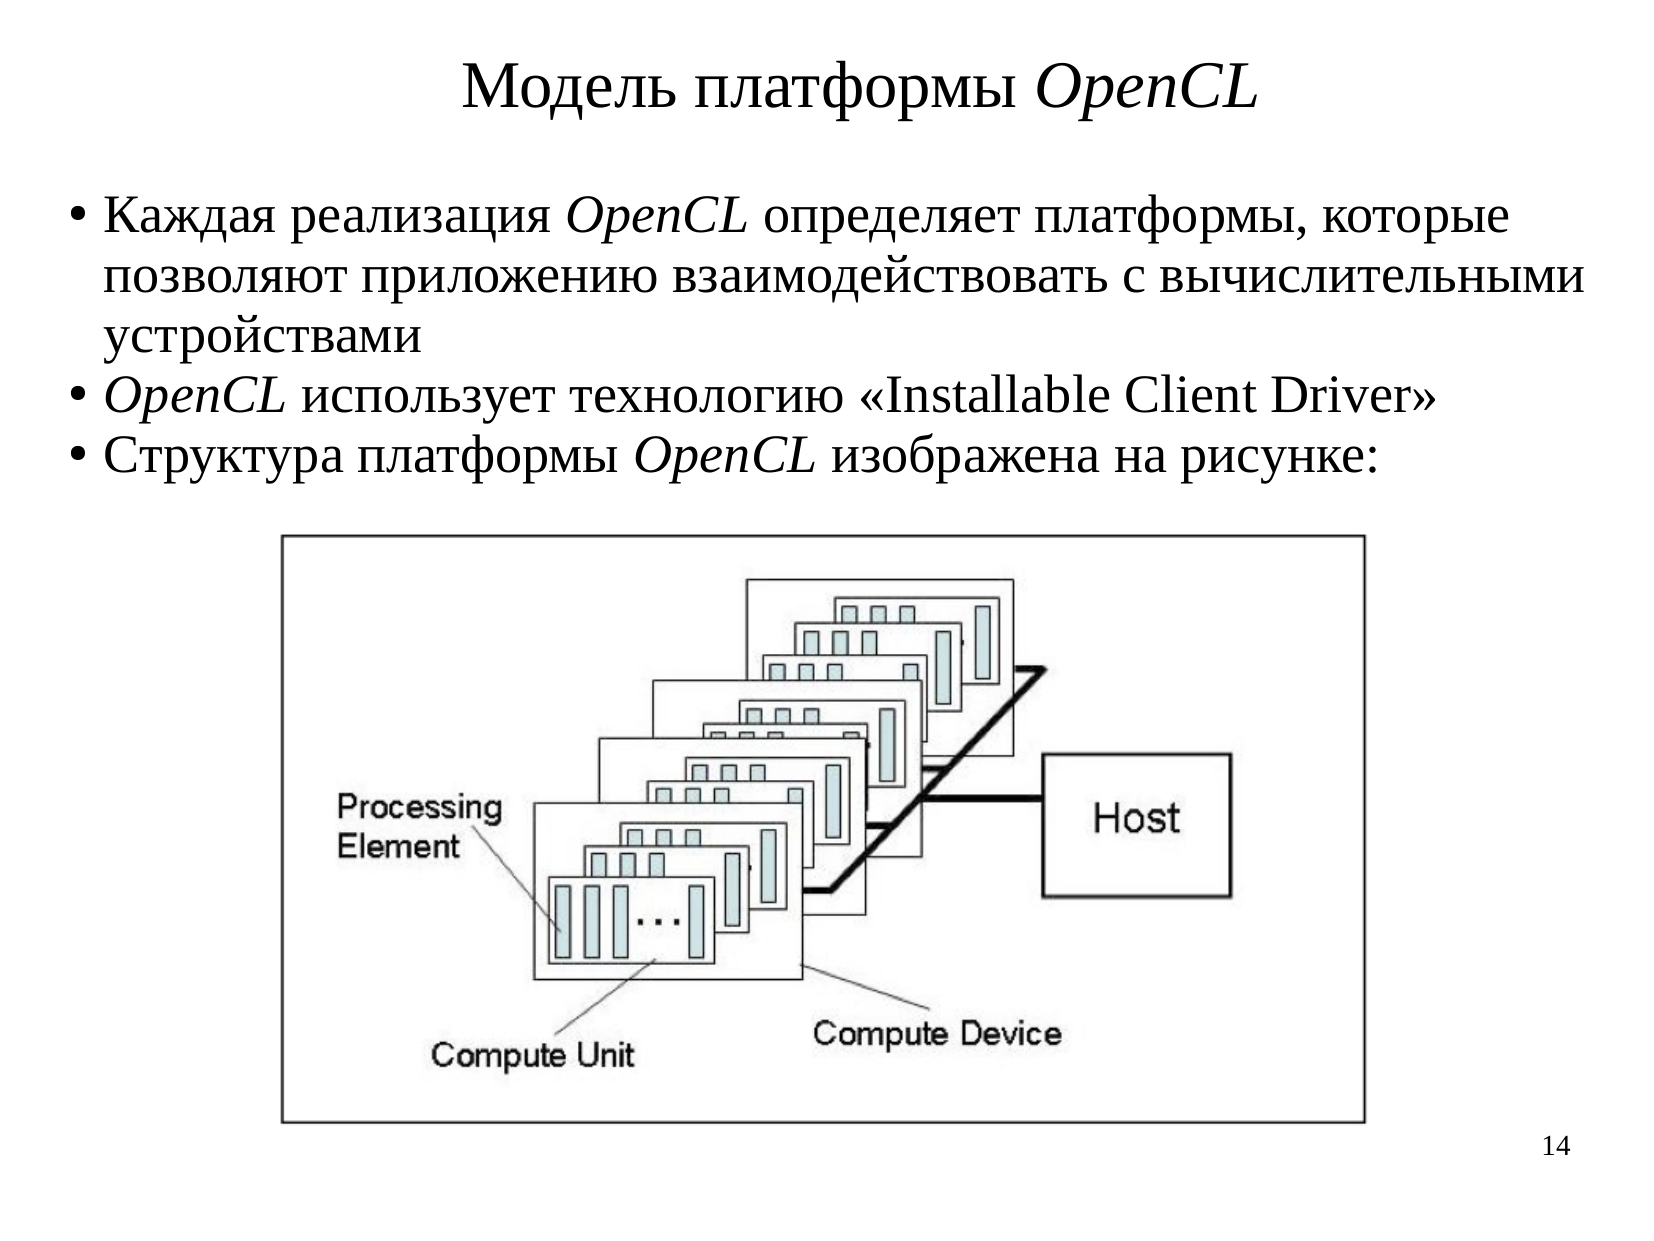

Модель платформы OpenCL
Каждая реализация OpenCL определяет платформы, которые
позволяют приложению взаимодействовать с вычислительными
устройствами
OpenCL использует технологию «Installable Client Driver»
Структура платформы OpenCL изображена на рисунке:
14